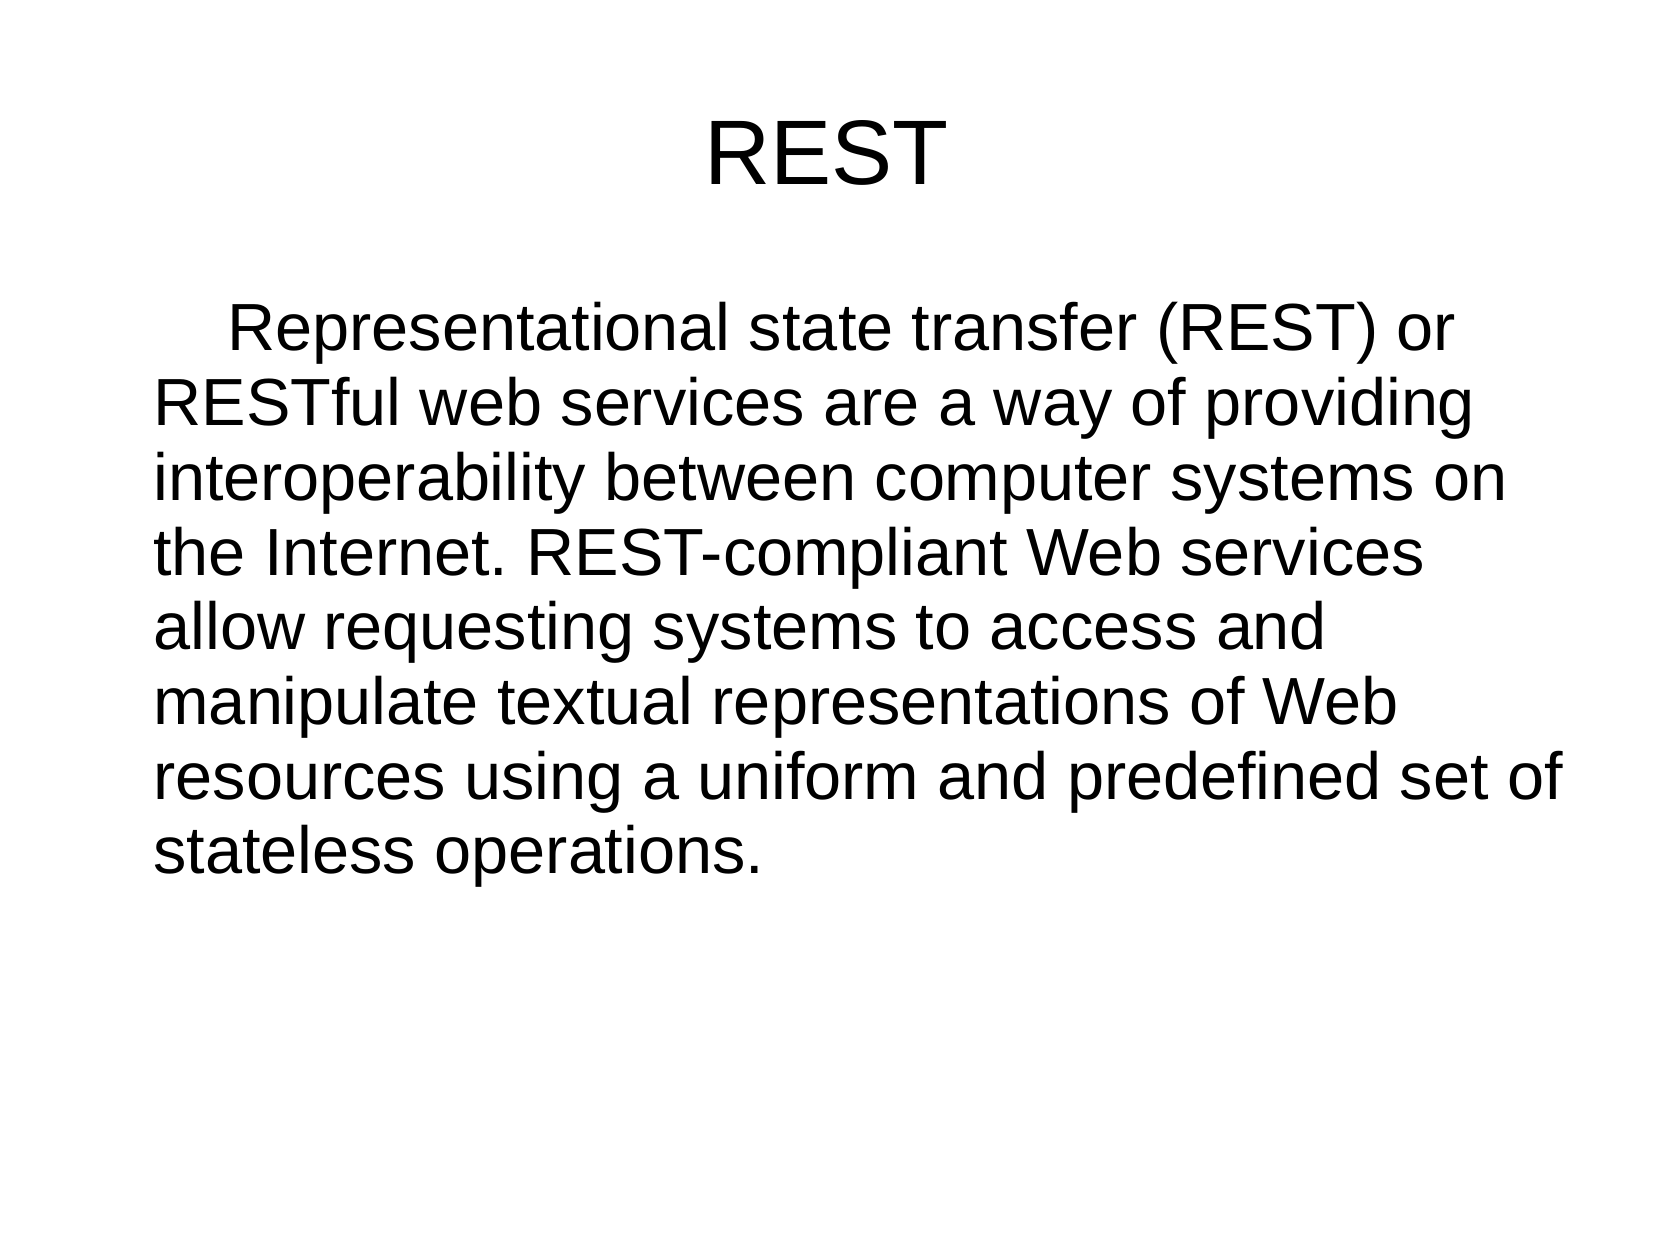

# REST
 Representational state transfer (REST) or RESTful web services are a way of providing interoperability between computer systems on the Internet. REST-compliant Web services allow requesting systems to access and manipulate textual representations of Web resources using a uniform and predefined set of stateless operations.